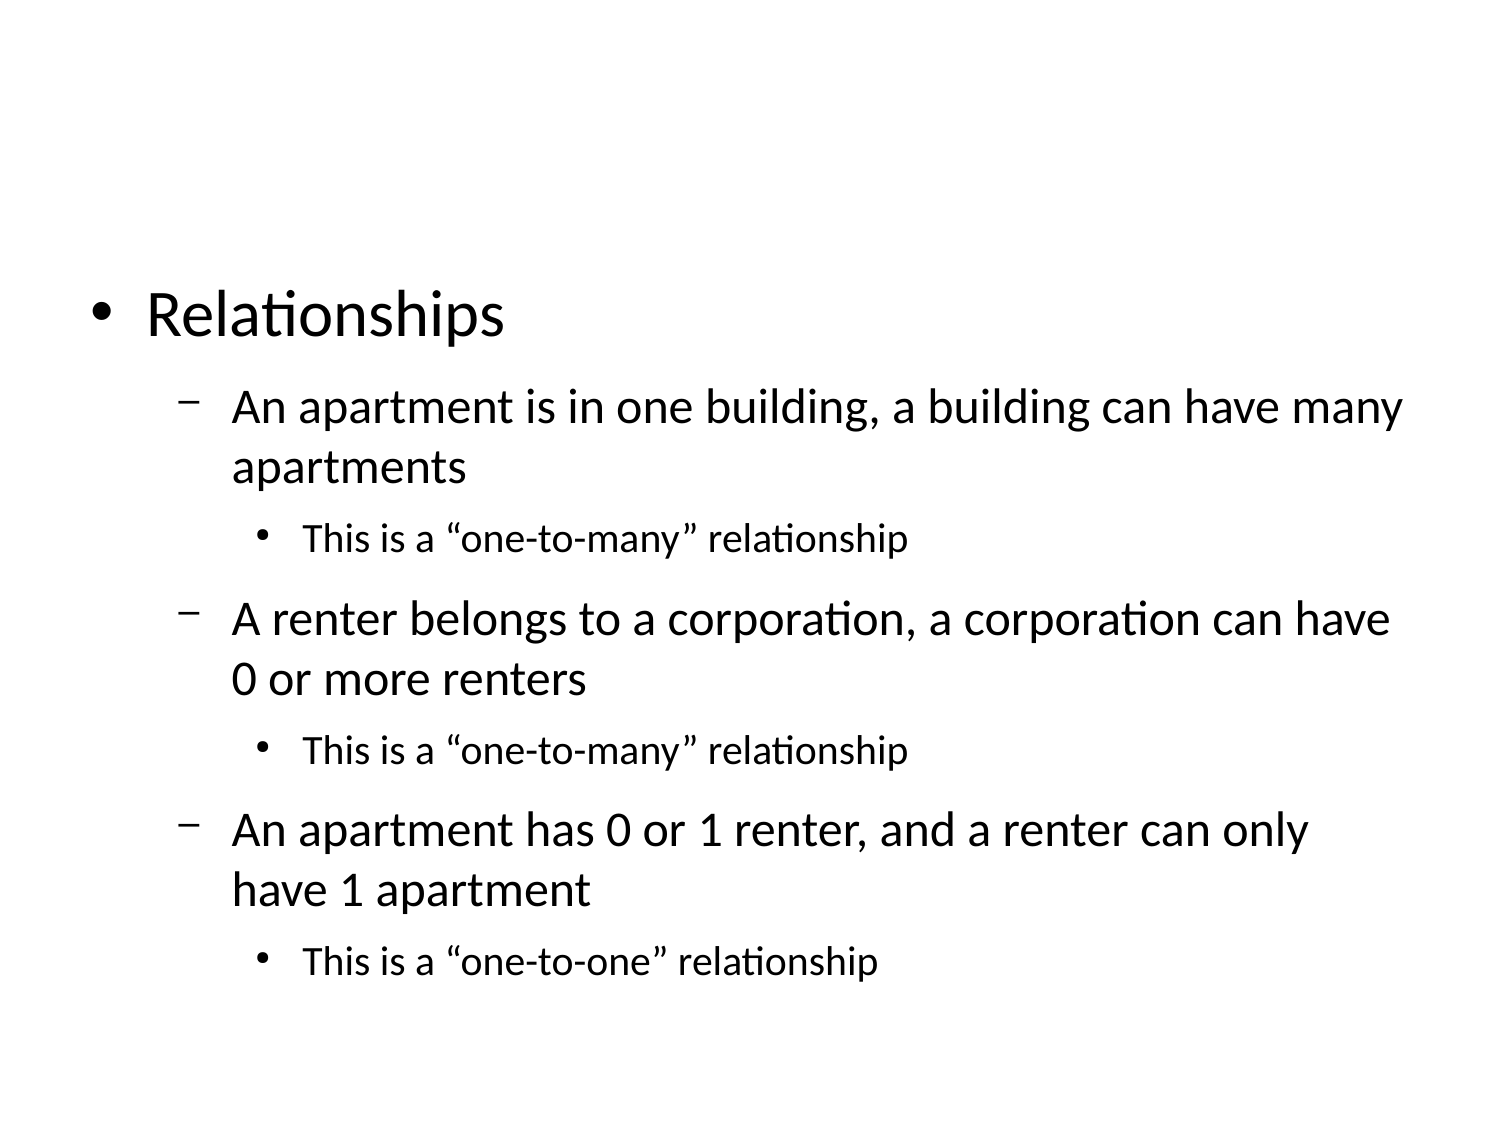

#
Relationships
An apartment is in one building, a building can have many apartments
This is a “one-to-many” relationship
A renter belongs to a corporation, a corporation can have 0 or more renters
This is a “one-to-many” relationship
An apartment has 0 or 1 renter, and a renter can only have 1 apartment
This is a “one-to-one” relationship